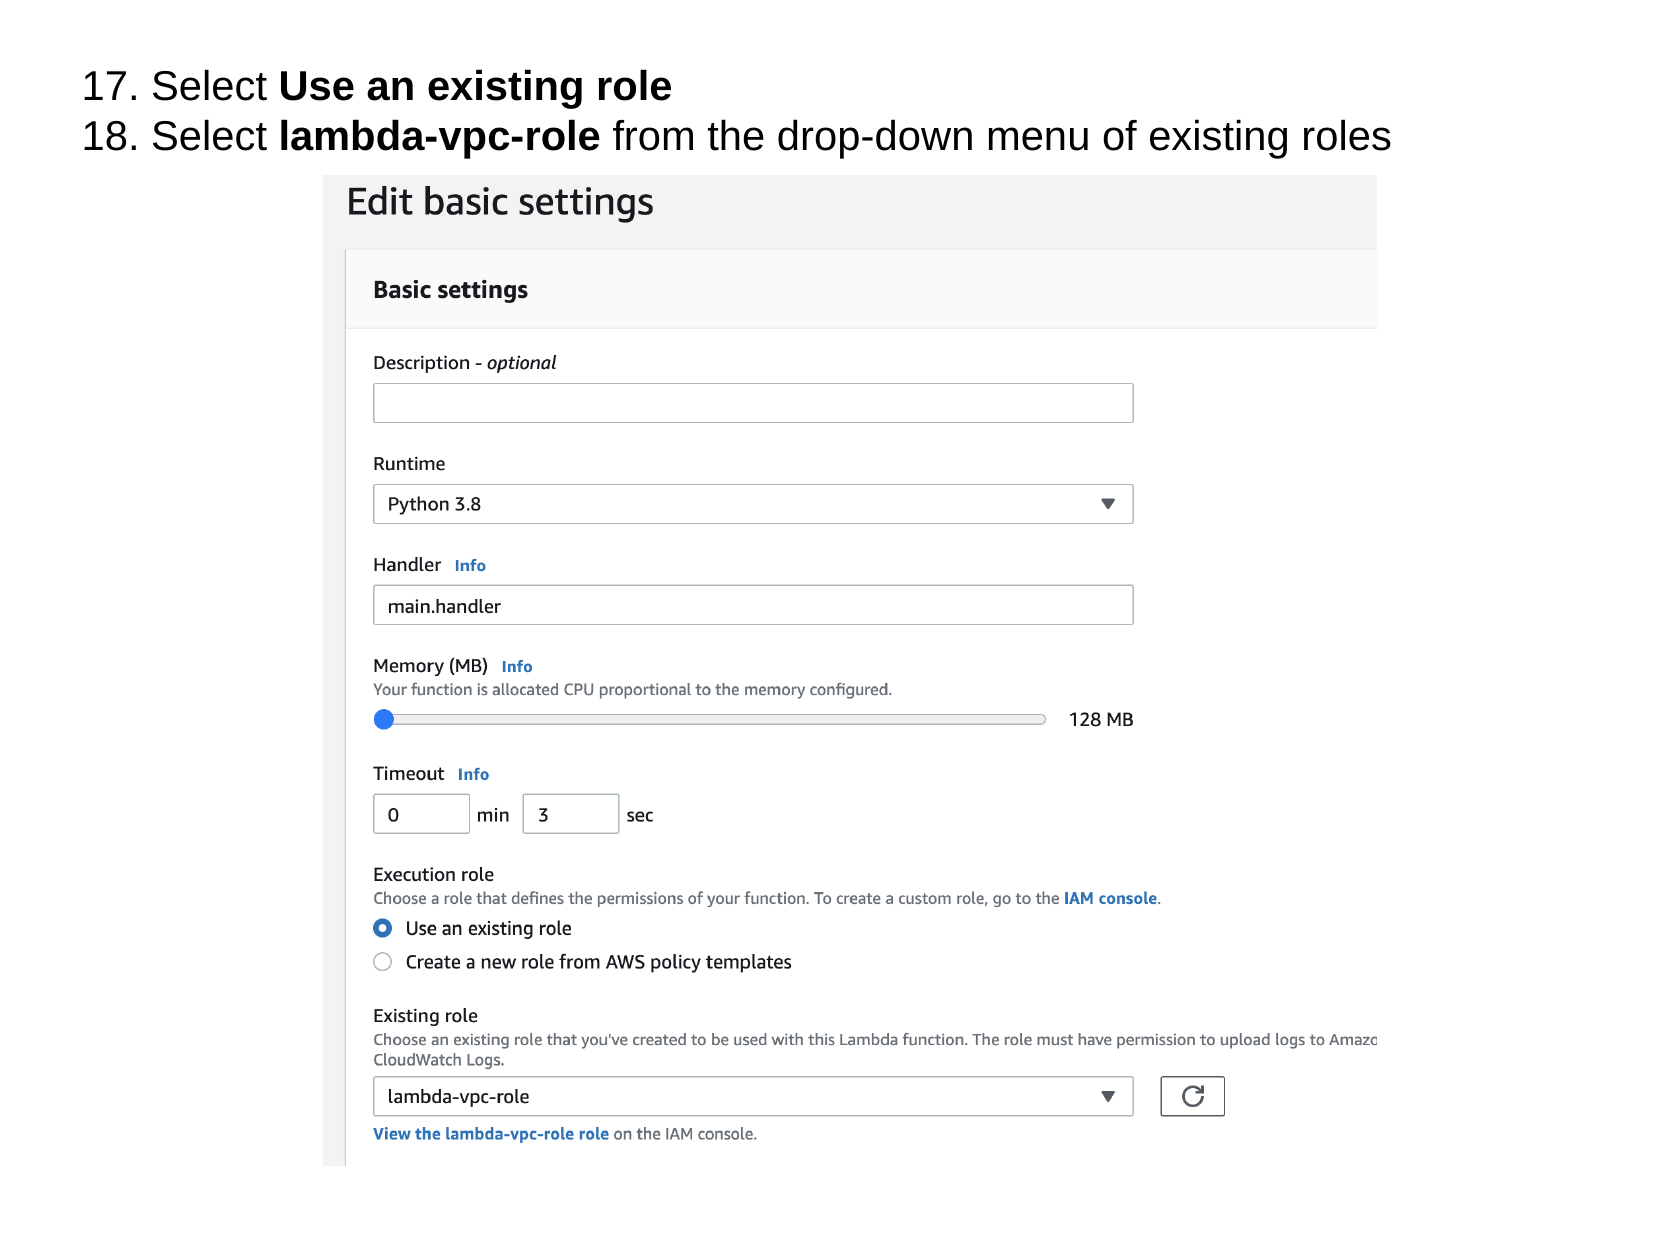

17. Select Use an existing role
18. Select lambda-vpc-role from the drop-down menu of existing roles